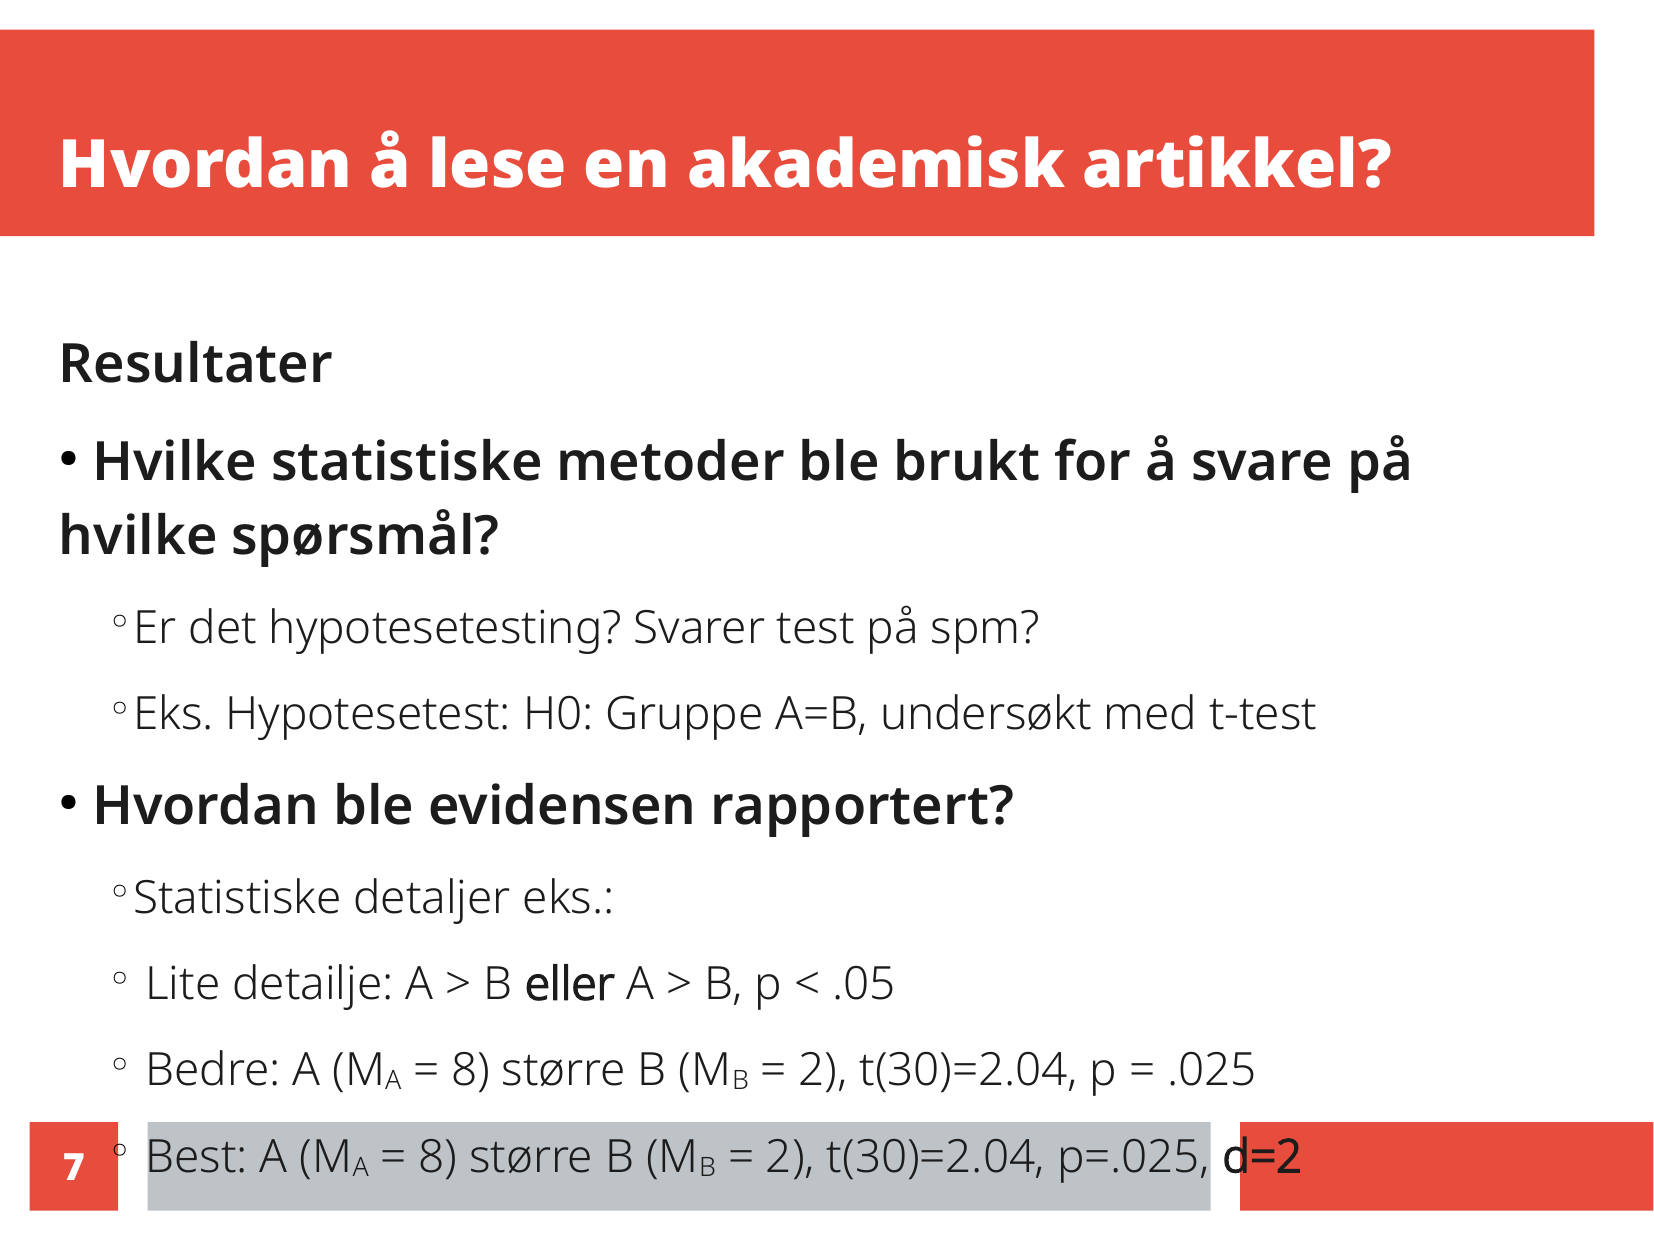

# Hvordan å lese en akademisk artikkel?
Resultater
 Hvilke statistiske metoder ble brukt for å svare på hvilke spørsmål?
Er det hypotesetesting? Svarer test på spm?
Eks. Hypotesetest: H0: Gruppe A=B, undersøkt med t-test
 Hvordan ble evidensen rapportert?
Statistiske detaljer eks.:
 Lite detailje: A > B eller A > B, p < .05
 Bedre: A (MA = 8) større B (MB = 2), t(30)=2.04, p = .025
 Best: A (MA = 8) større B (MB = 2), t(30)=2.04, p=.025, d=2
7